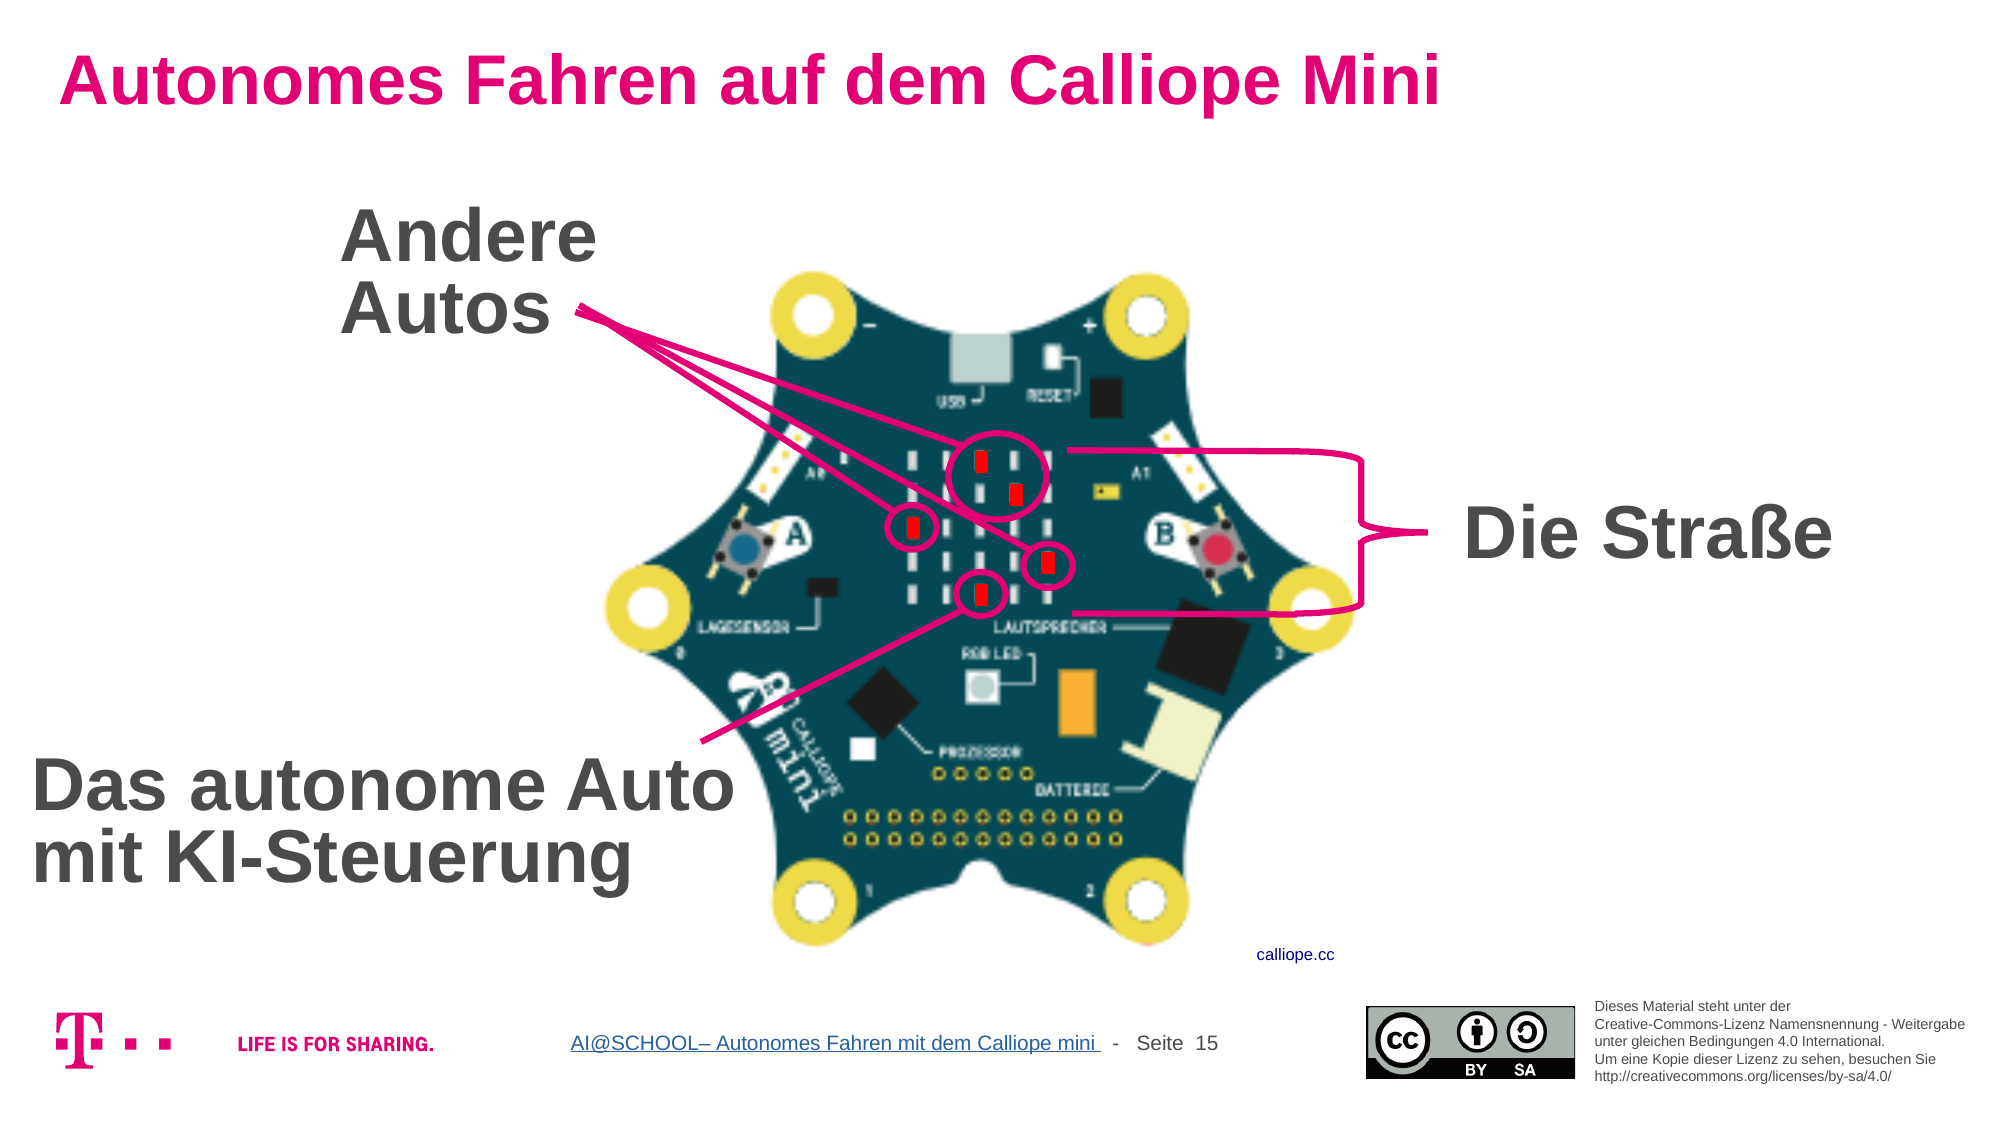

# Autonomes Fahren auf dem Calliope Mini
Andere
Autos
Die Straße
Das autonome Auto
mit KI-Steuerung
calliope.cc